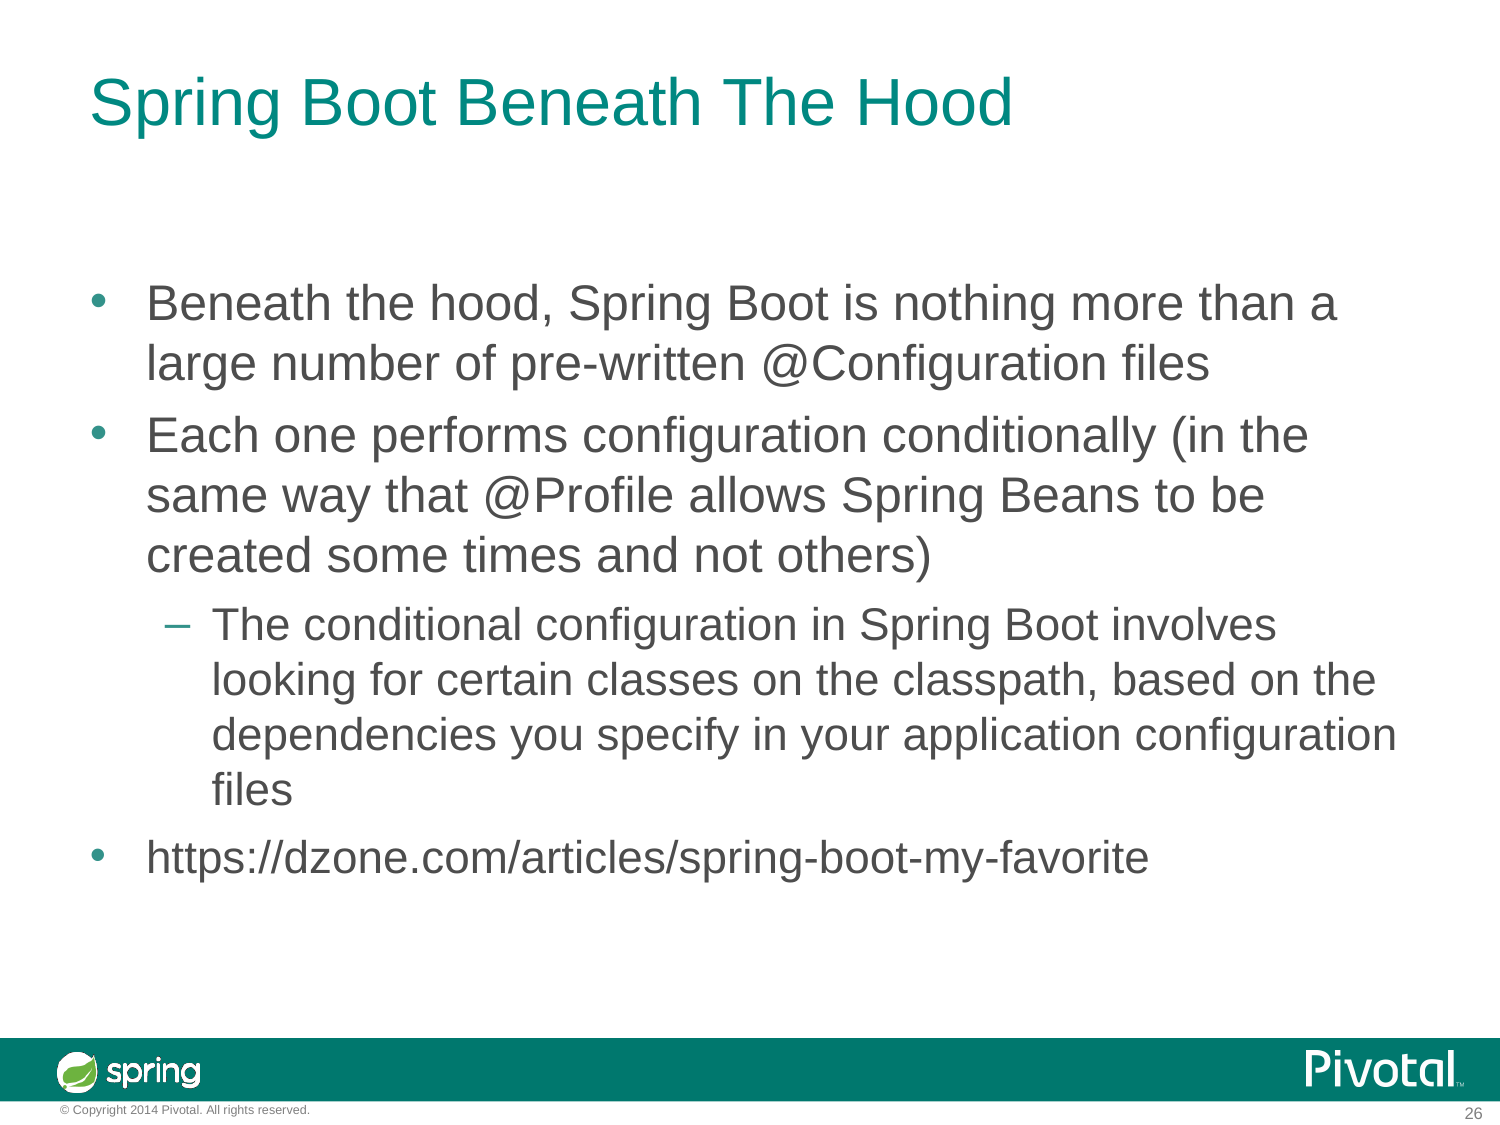

# Spring Boot Beneath The Hood
Beneath the hood, Spring Boot is nothing more than a large number of pre-written @Configuration files
Each one performs configuration conditionally (in the same way that @Profile allows Spring Beans to be created some times and not others)
The conditional configuration in Spring Boot involves looking for certain classes on the classpath, based on the dependencies you specify in your application configuration files
https://dzone.com/articles/spring-boot-my-favorite